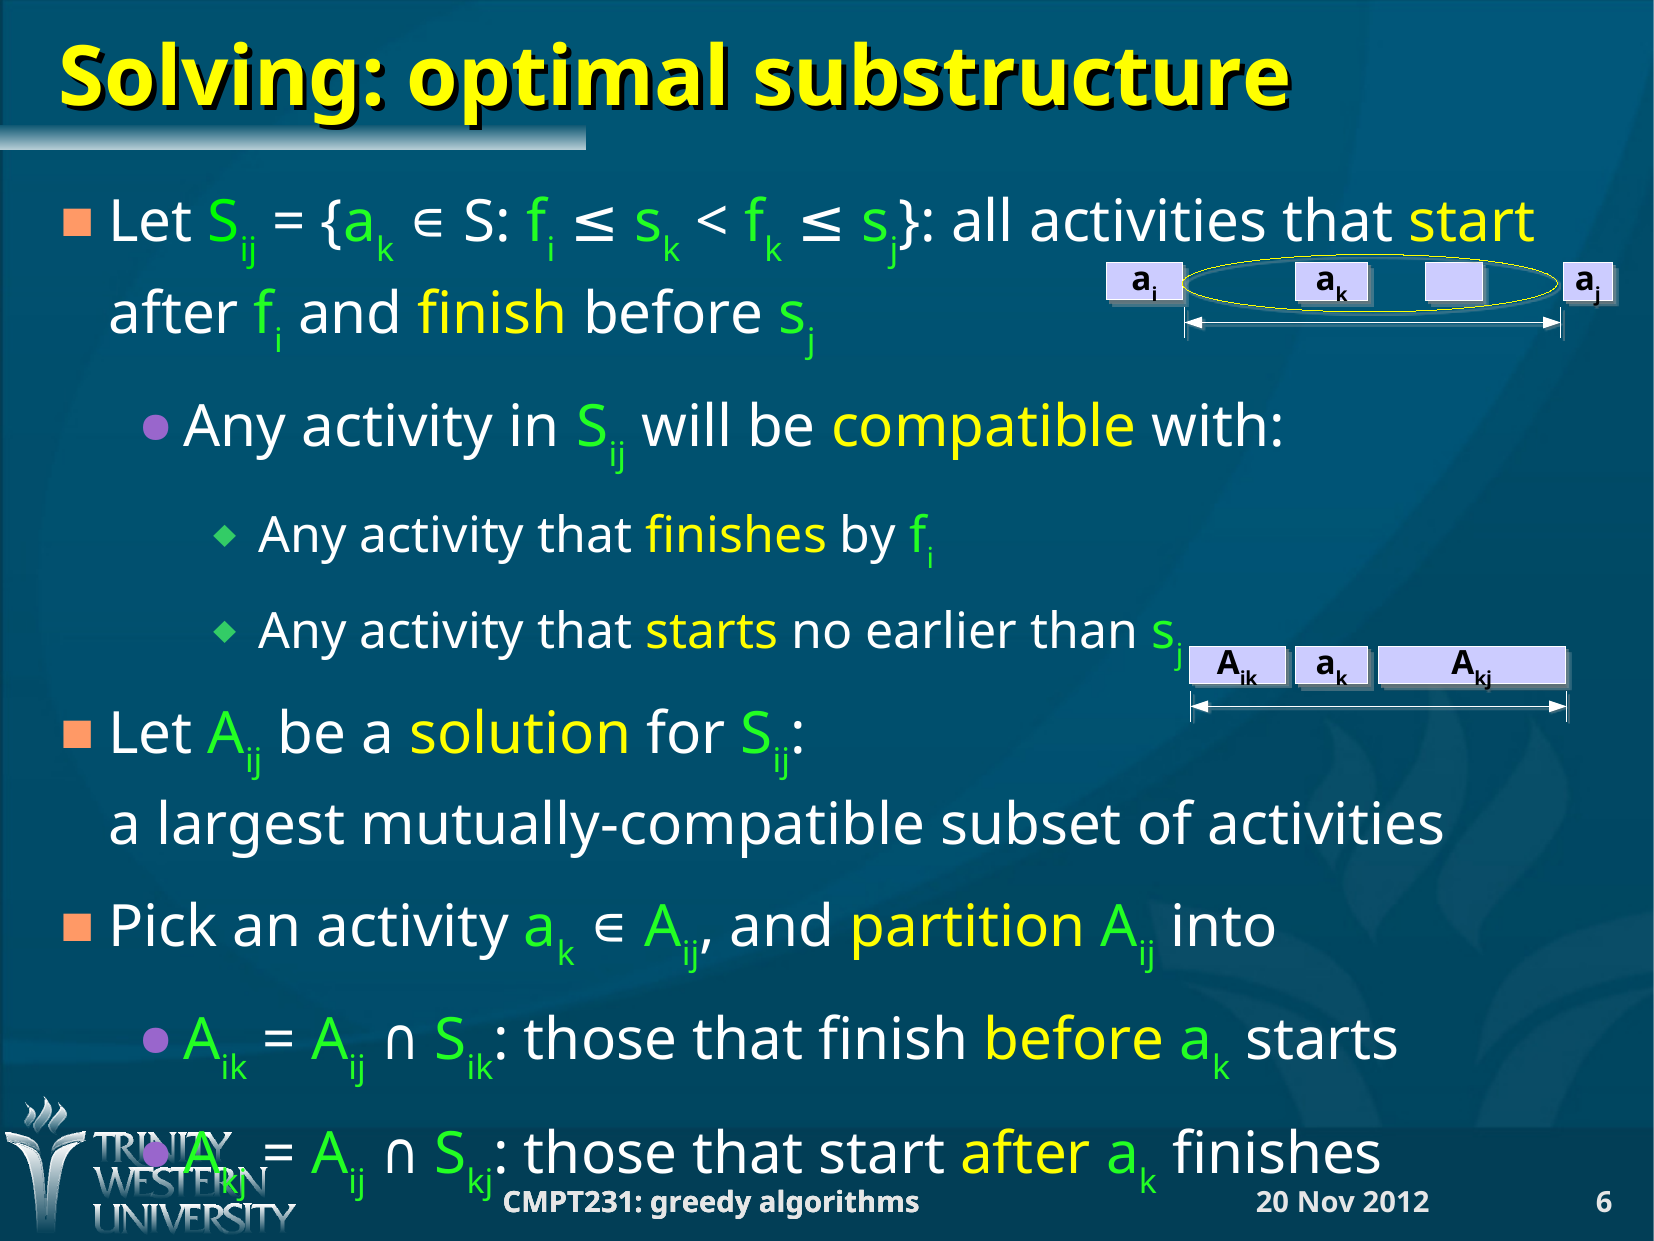

# Solving: optimal substructure
Let Sij = {ak ∊ S: fi ≤ sk < fk ≤ sj}: all activities that start after fi and finish before sj
Any activity in Sij will be compatible with:
Any activity that finishes by fi
Any activity that starts no earlier than sj
Let Aij be a solution for Sij:
a largest mutually-compatible subset of activities
Pick an activity ak ∊ Aij, and partition Aij into
Aik = Aij ∩ Sik: those that finish before ak starts
Akj = Aij ∩ Skj: those that start after ak finishes
ai
ak
aj
Aik
ak
Akj
CMPT231: greedy algorithms
20 Nov 2012
6